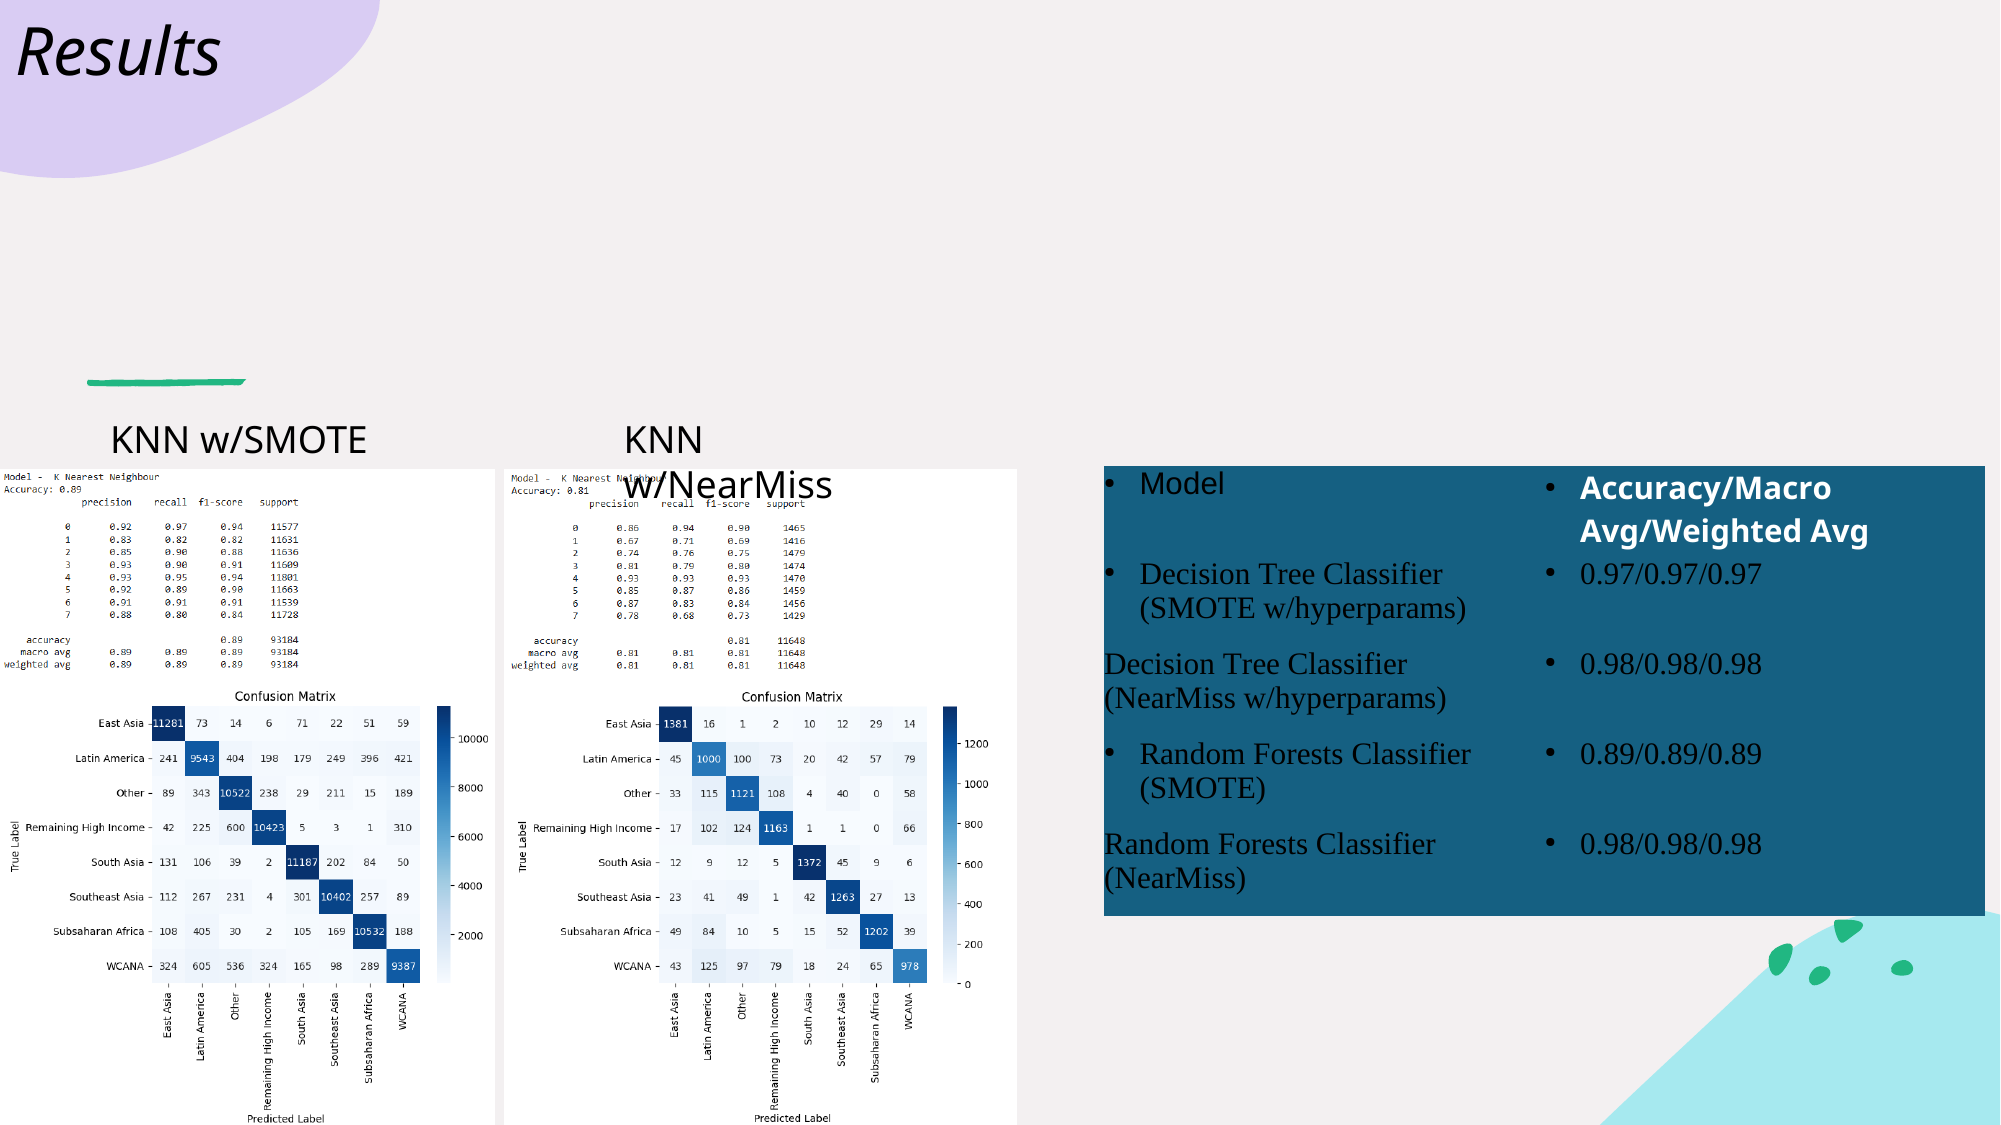

# Results
KNN w/SMOTE
KNN w/NearMiss
| Model | Accuracy/Macro Avg/Weighted Avg |
| --- | --- |
| Decision Tree Classifier (SMOTE w/hyperparams) | 0.97/0.97/0.97 |
| Decision Tree Classifier (NearMiss w/hyperparams) | 0.98/0.98/0.98 |
| Random Forests Classifier (SMOTE) | 0.89/0.89/0.89 |
| Random Forests Classifier (NearMiss) | 0.98/0.98/0.98 |